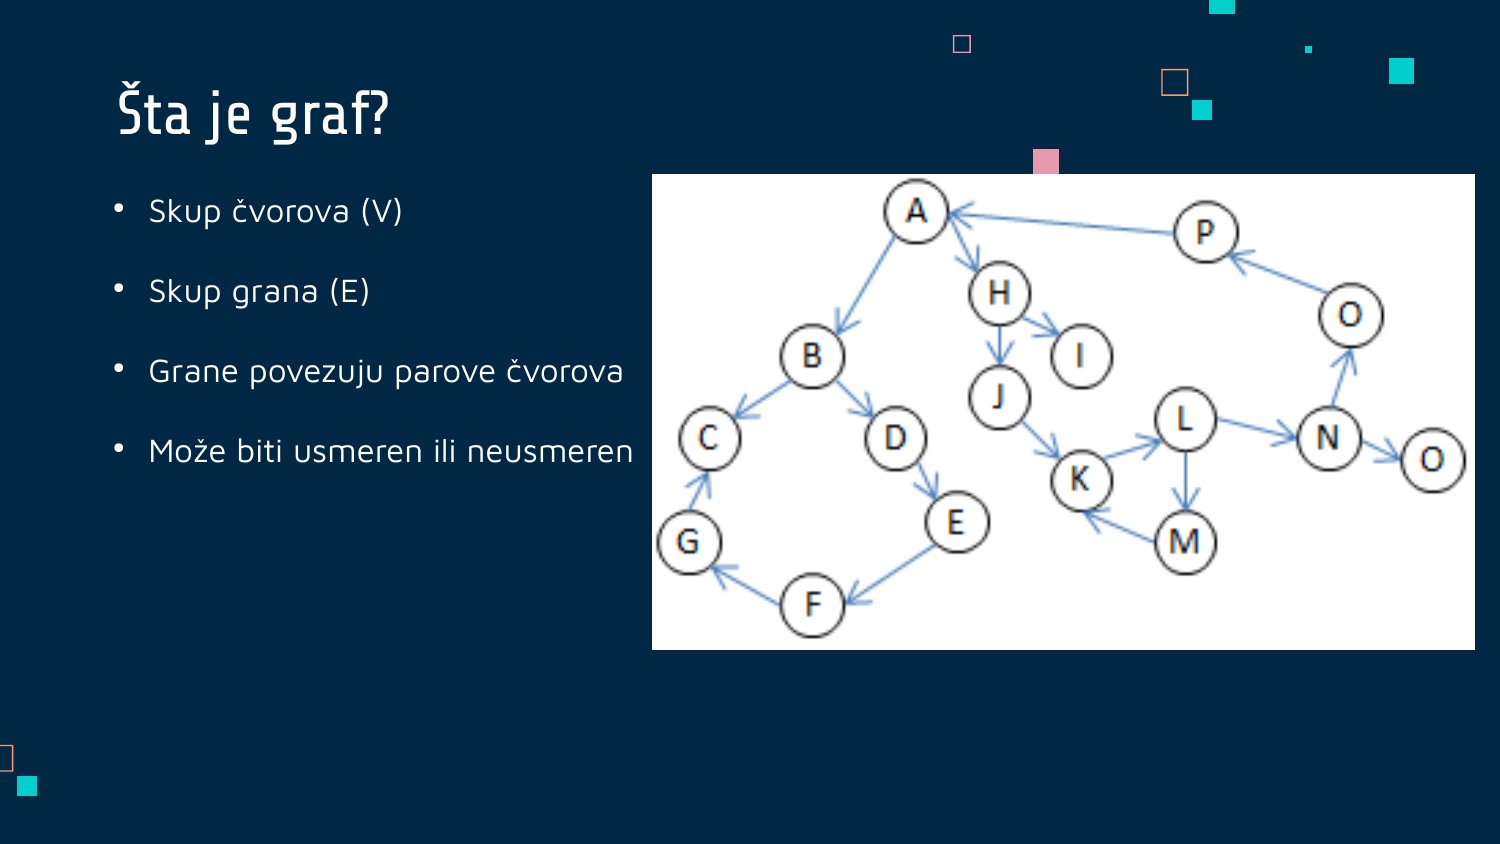

Šta je graf?
# Skup čvorova (V)
Skup grana (E)
Grane povezuju parove čvorova
Može biti usmeren ili neusmeren